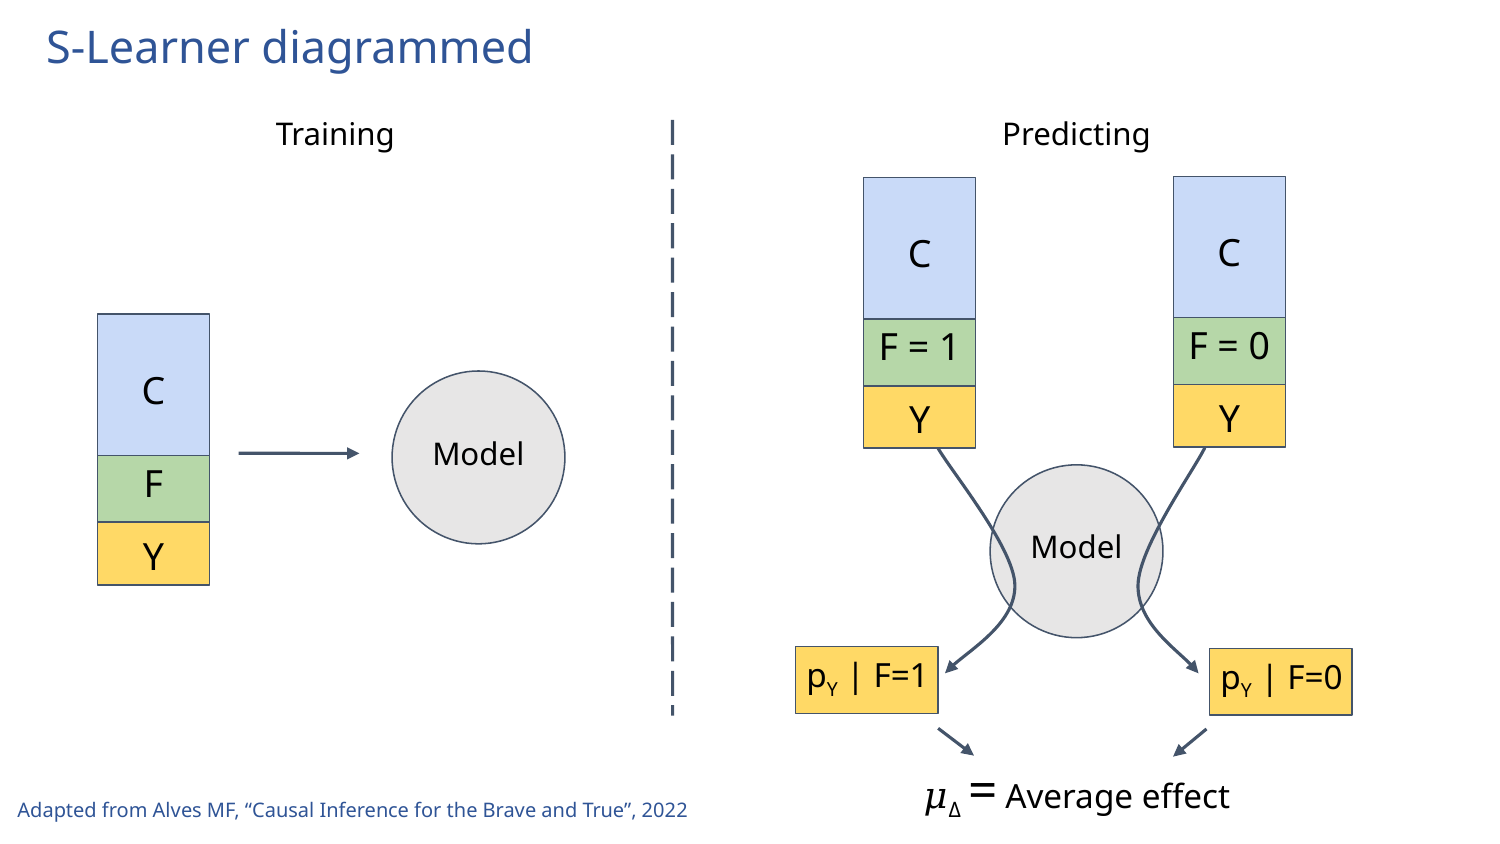

S-Learner diagrammed
Training
Predicting
C
C
F = 0
F = 1
C
Y
Y
Model
F
Model
Y
pY | F=1
pY | F=0
𝜇Δ = Average effect
Adapted from Alves MF, “Causal Inference for the Brave and True”, 2022